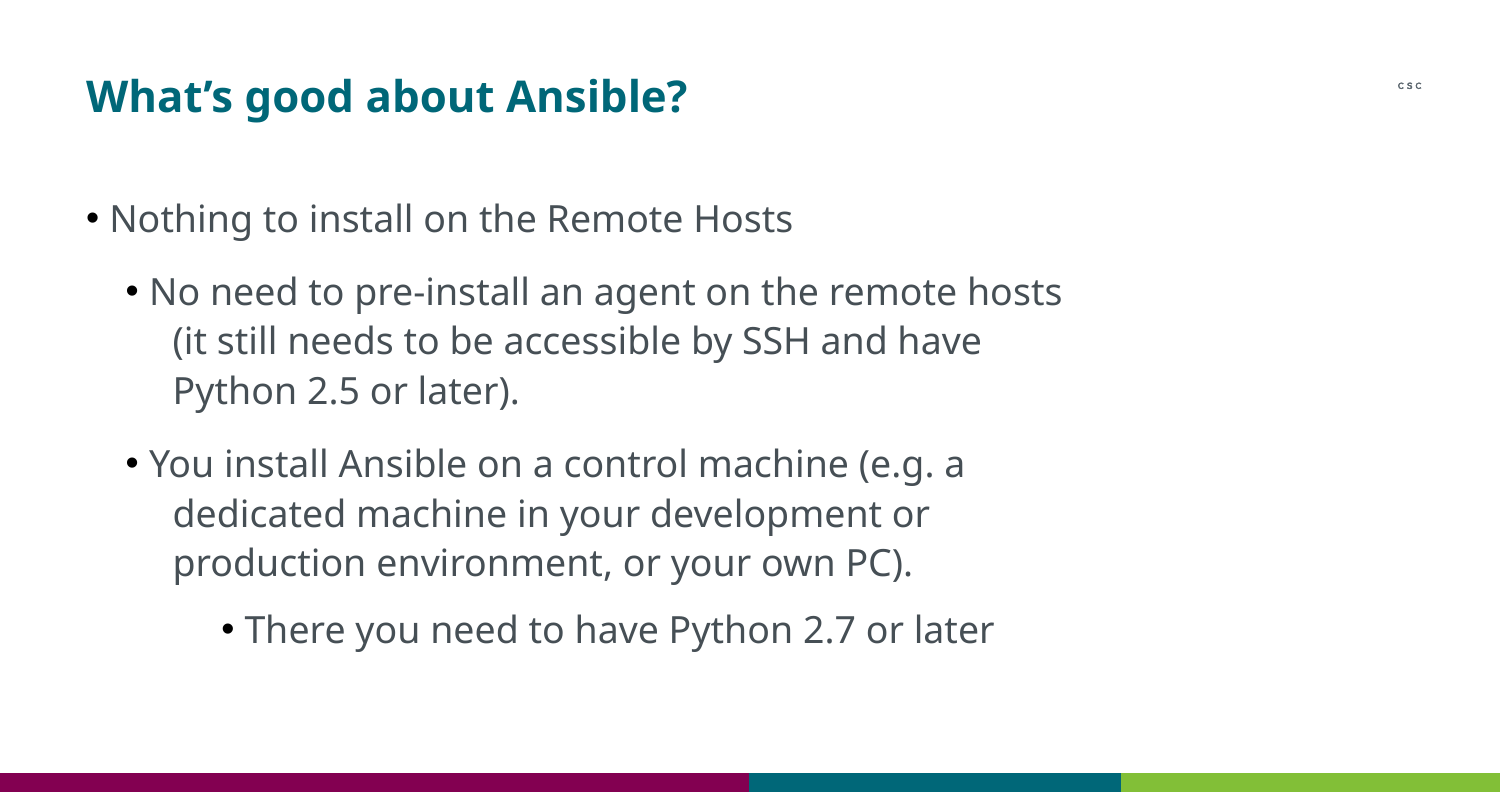

# What’s good about Ansible?
Nothing to install on the Remote Hosts
No need to pre-install an agent on the remote hosts (it still needs to be accessible by SSH and have Python 2.5 or later).
You install Ansible on a control machine (e.g. a dedicated machine in your development or production environment, or your own PC).
There you need to have Python 2.7 or later